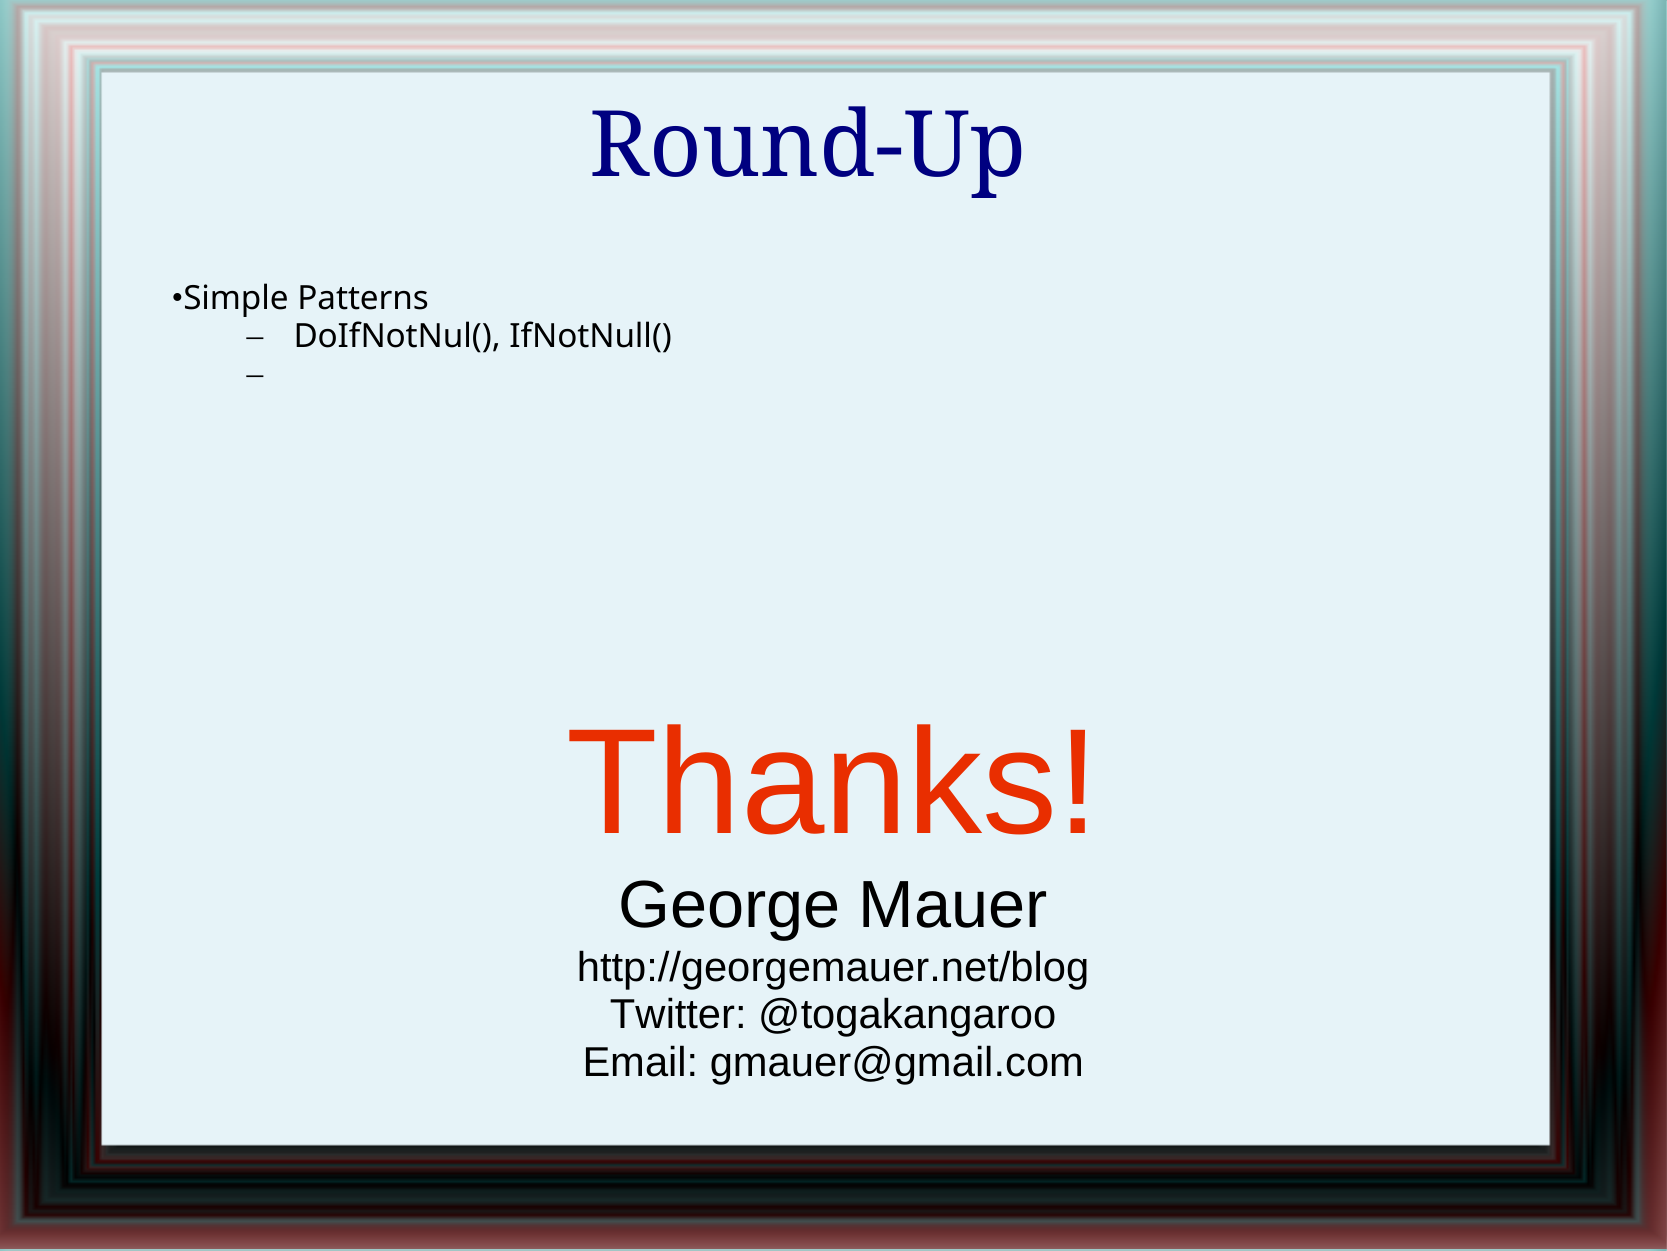

Round-Up
Simple Patterns
DoIfNotNul(), IfNotNull()
Thanks!
George Mauer
http://georgemauer.net/blog
Twitter: @togakangaroo
Email: gmauer@gmail.com